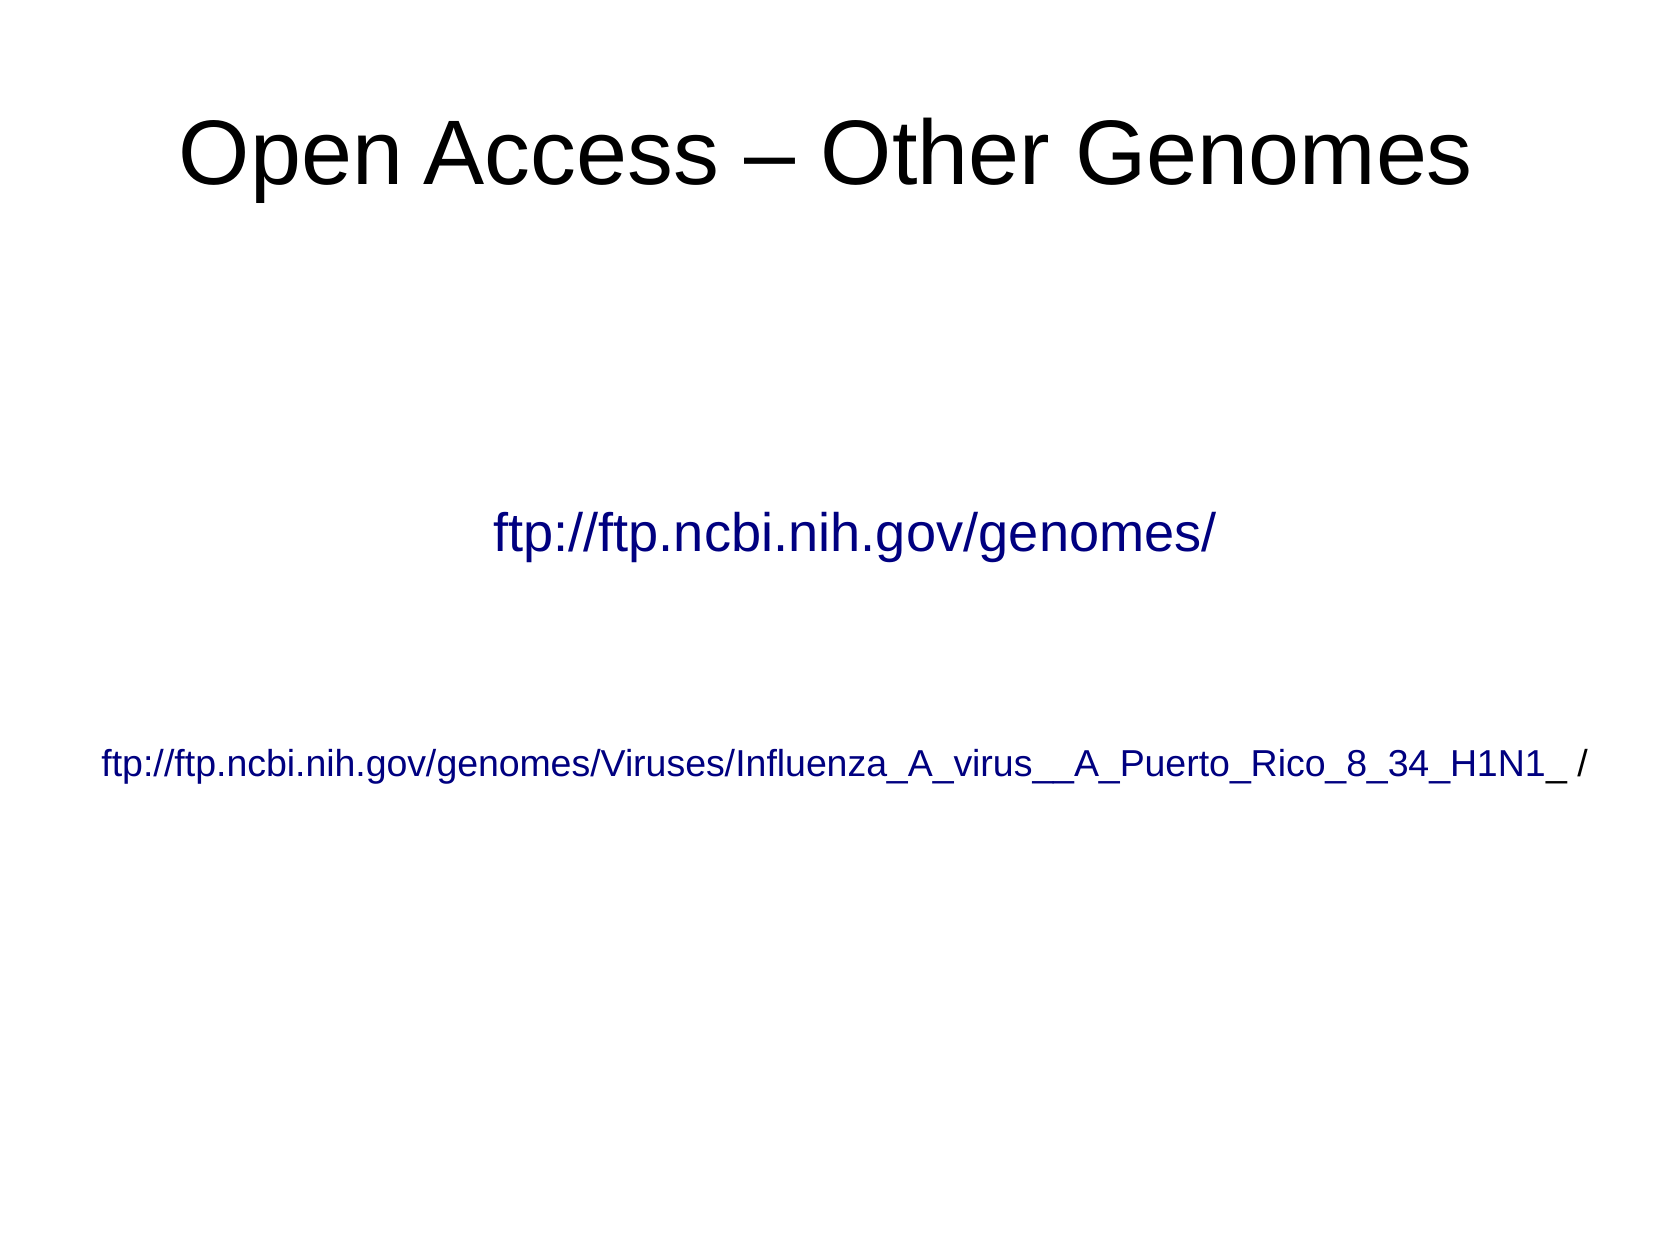

# Open Access – Other Genomes
ftp://ftp.ncbi.nih.gov/genomes/
ftp://ftp.ncbi.nih.gov/genomes/Viruses/Influenza_A_virus__A_Puerto_Rico_8_34_H1N1_ /